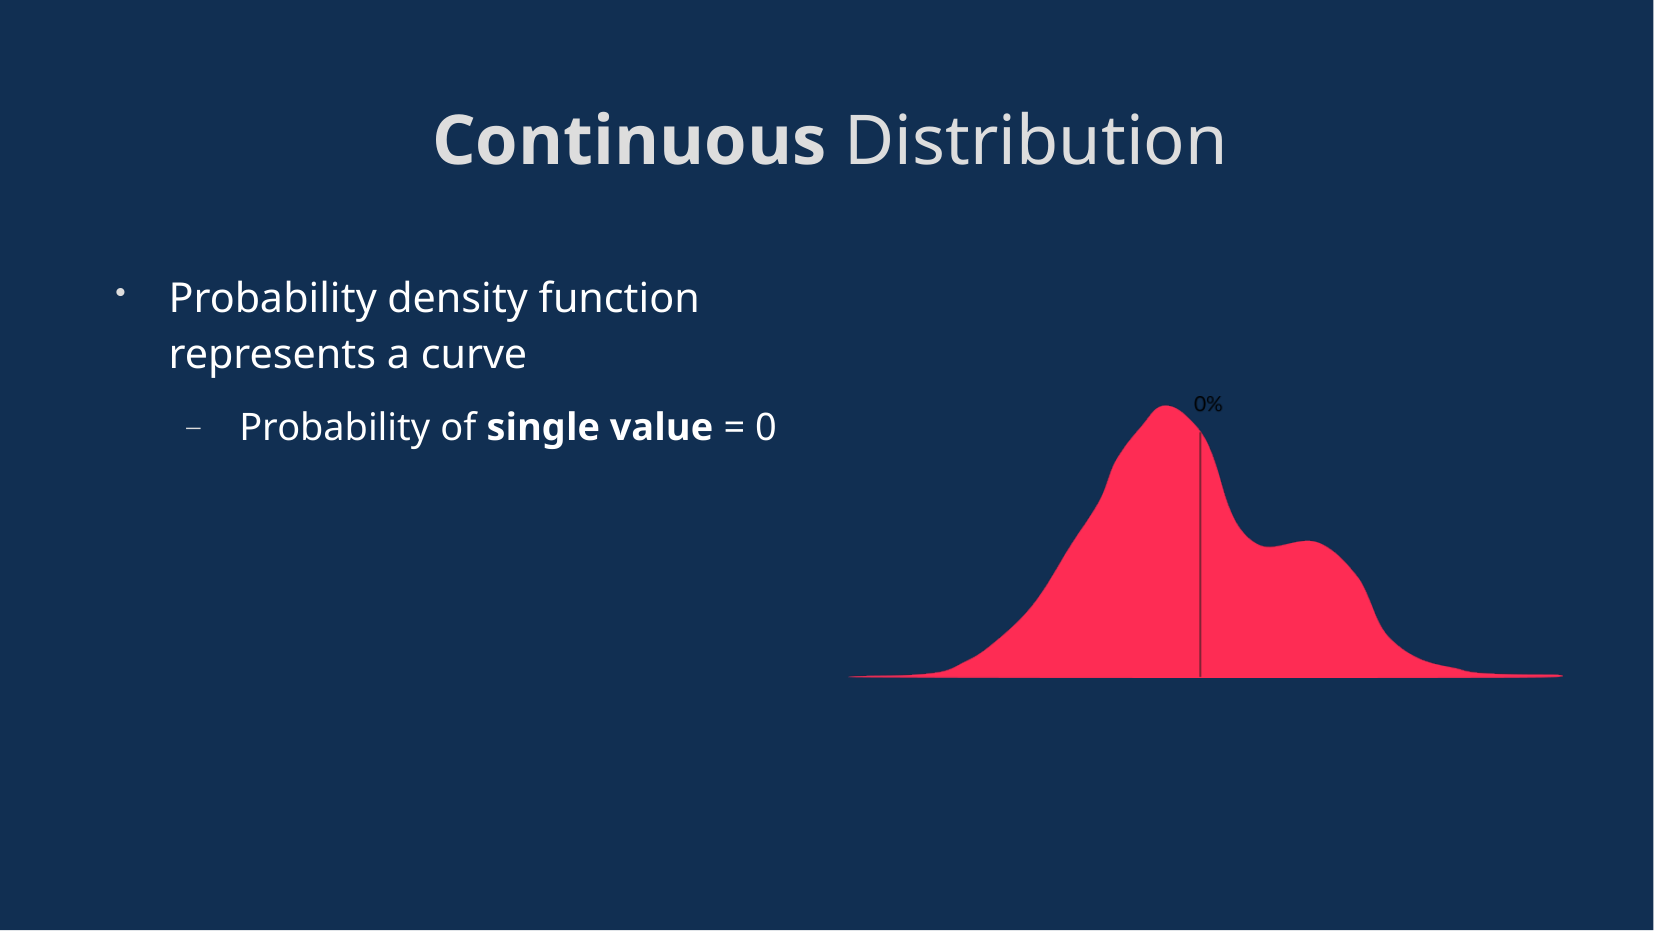

# Continuous Distribution
Probability density function represents a curve
Probability of single value = 0